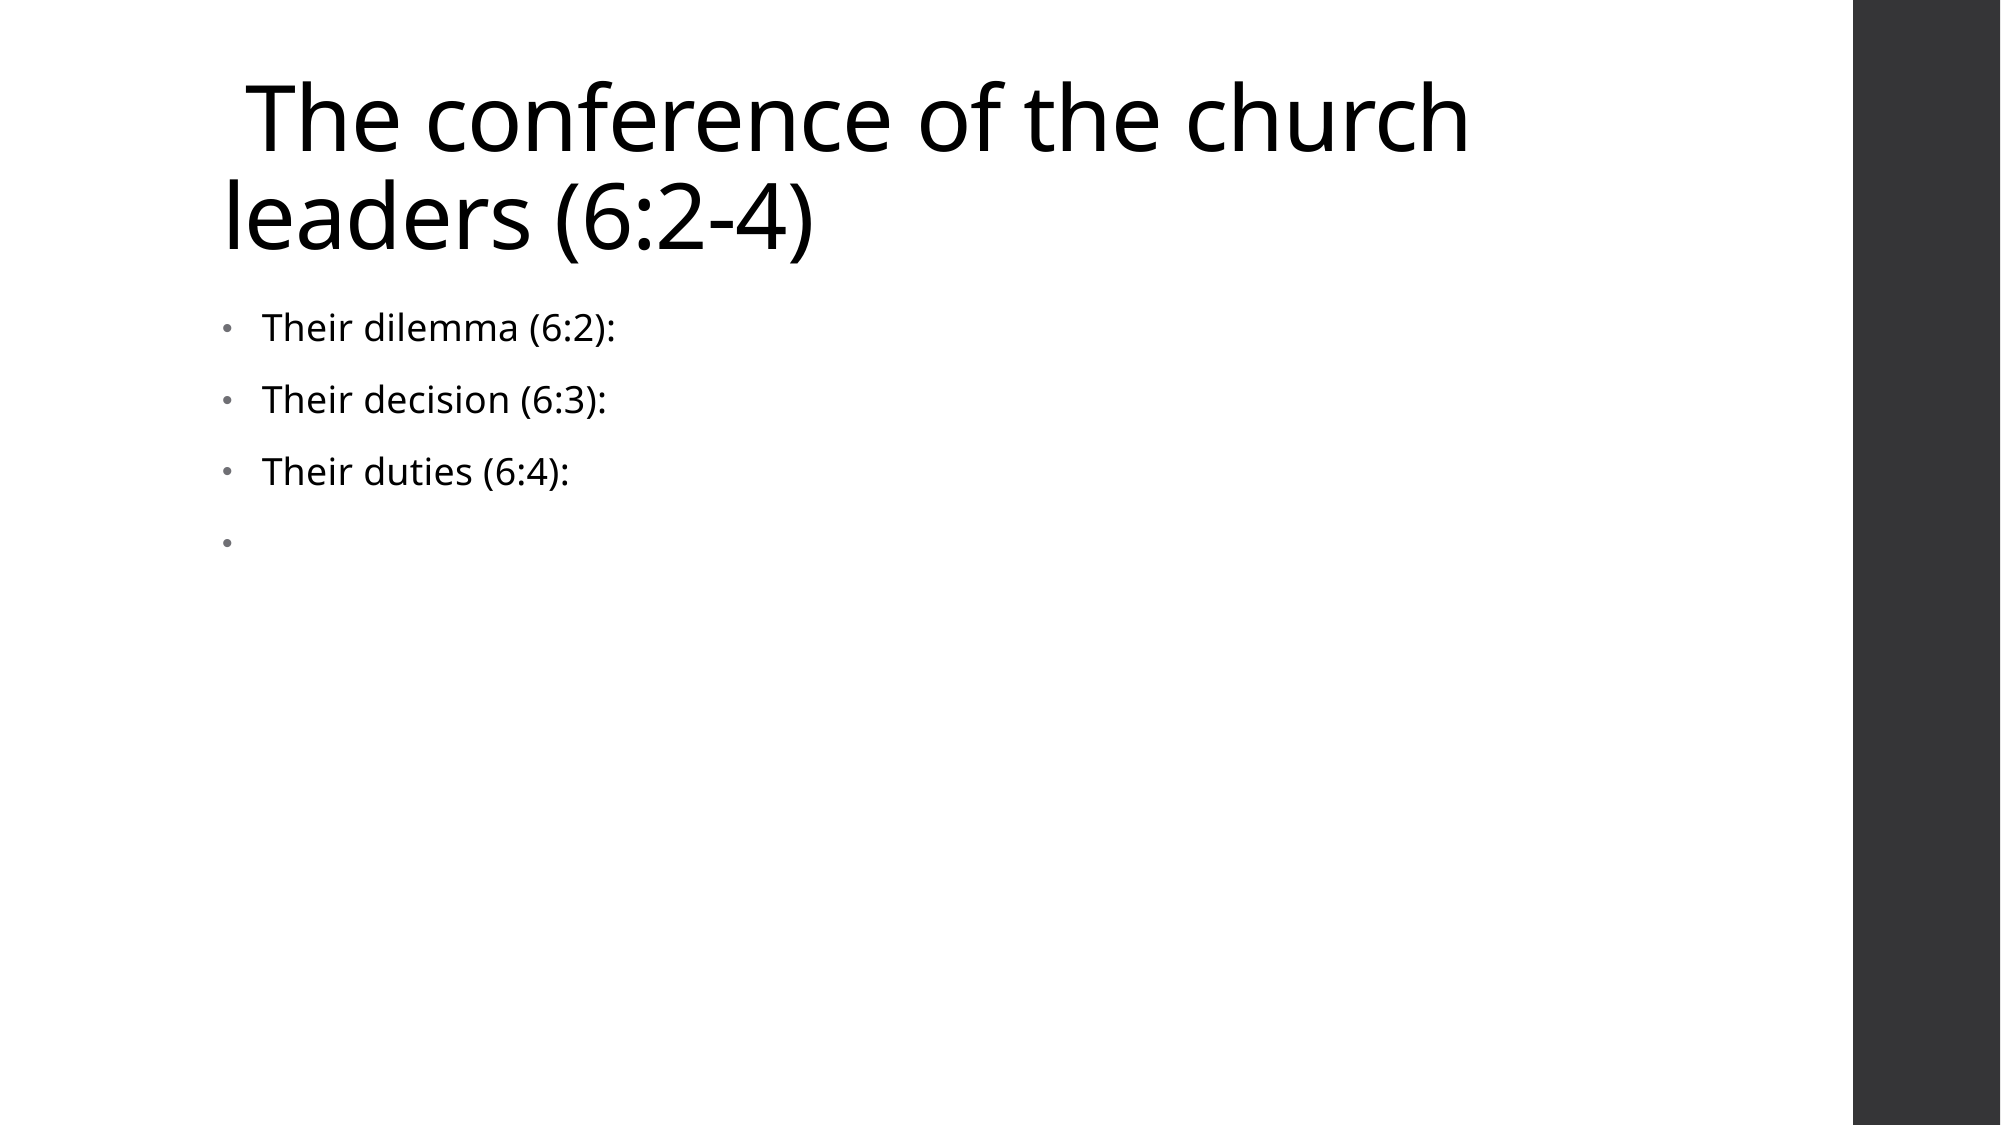

# The conference of the church leaders (6:2-4)
 Their dilemma (6:2):
 Their decision (6:3):
 Their duties (6:4):